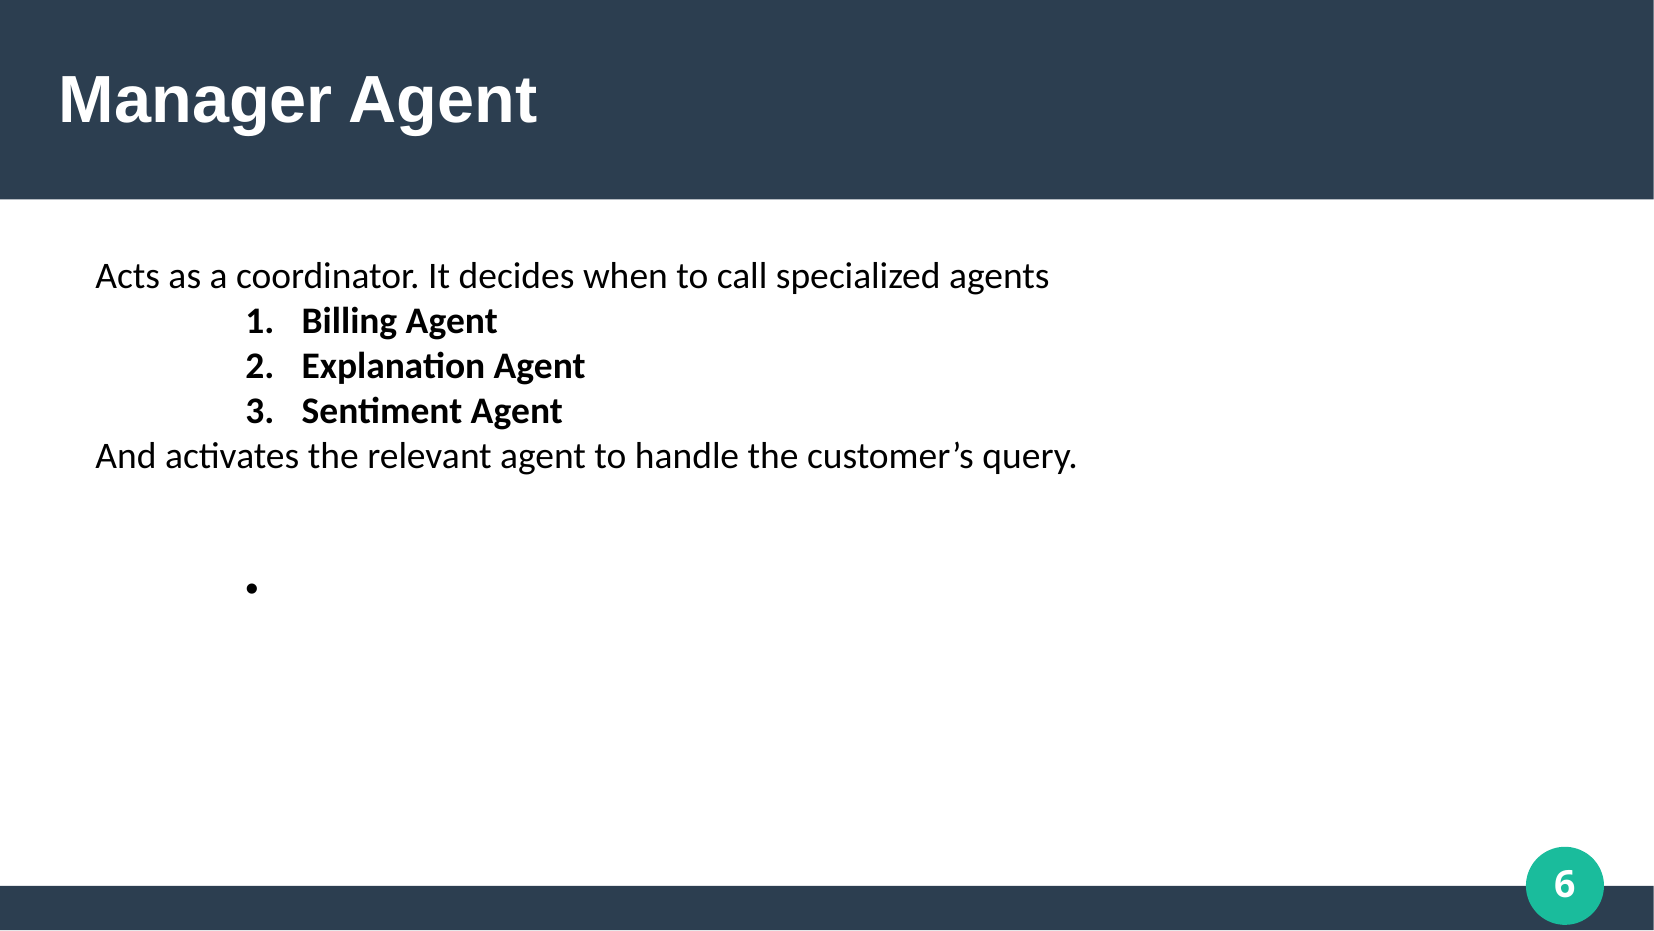

# Manager Agent
Acts as a coordinator. It decides when to call specialized agents
Billing Agent
Explanation Agent
Sentiment Agent
And activates the relevant agent to handle the customer’s query.